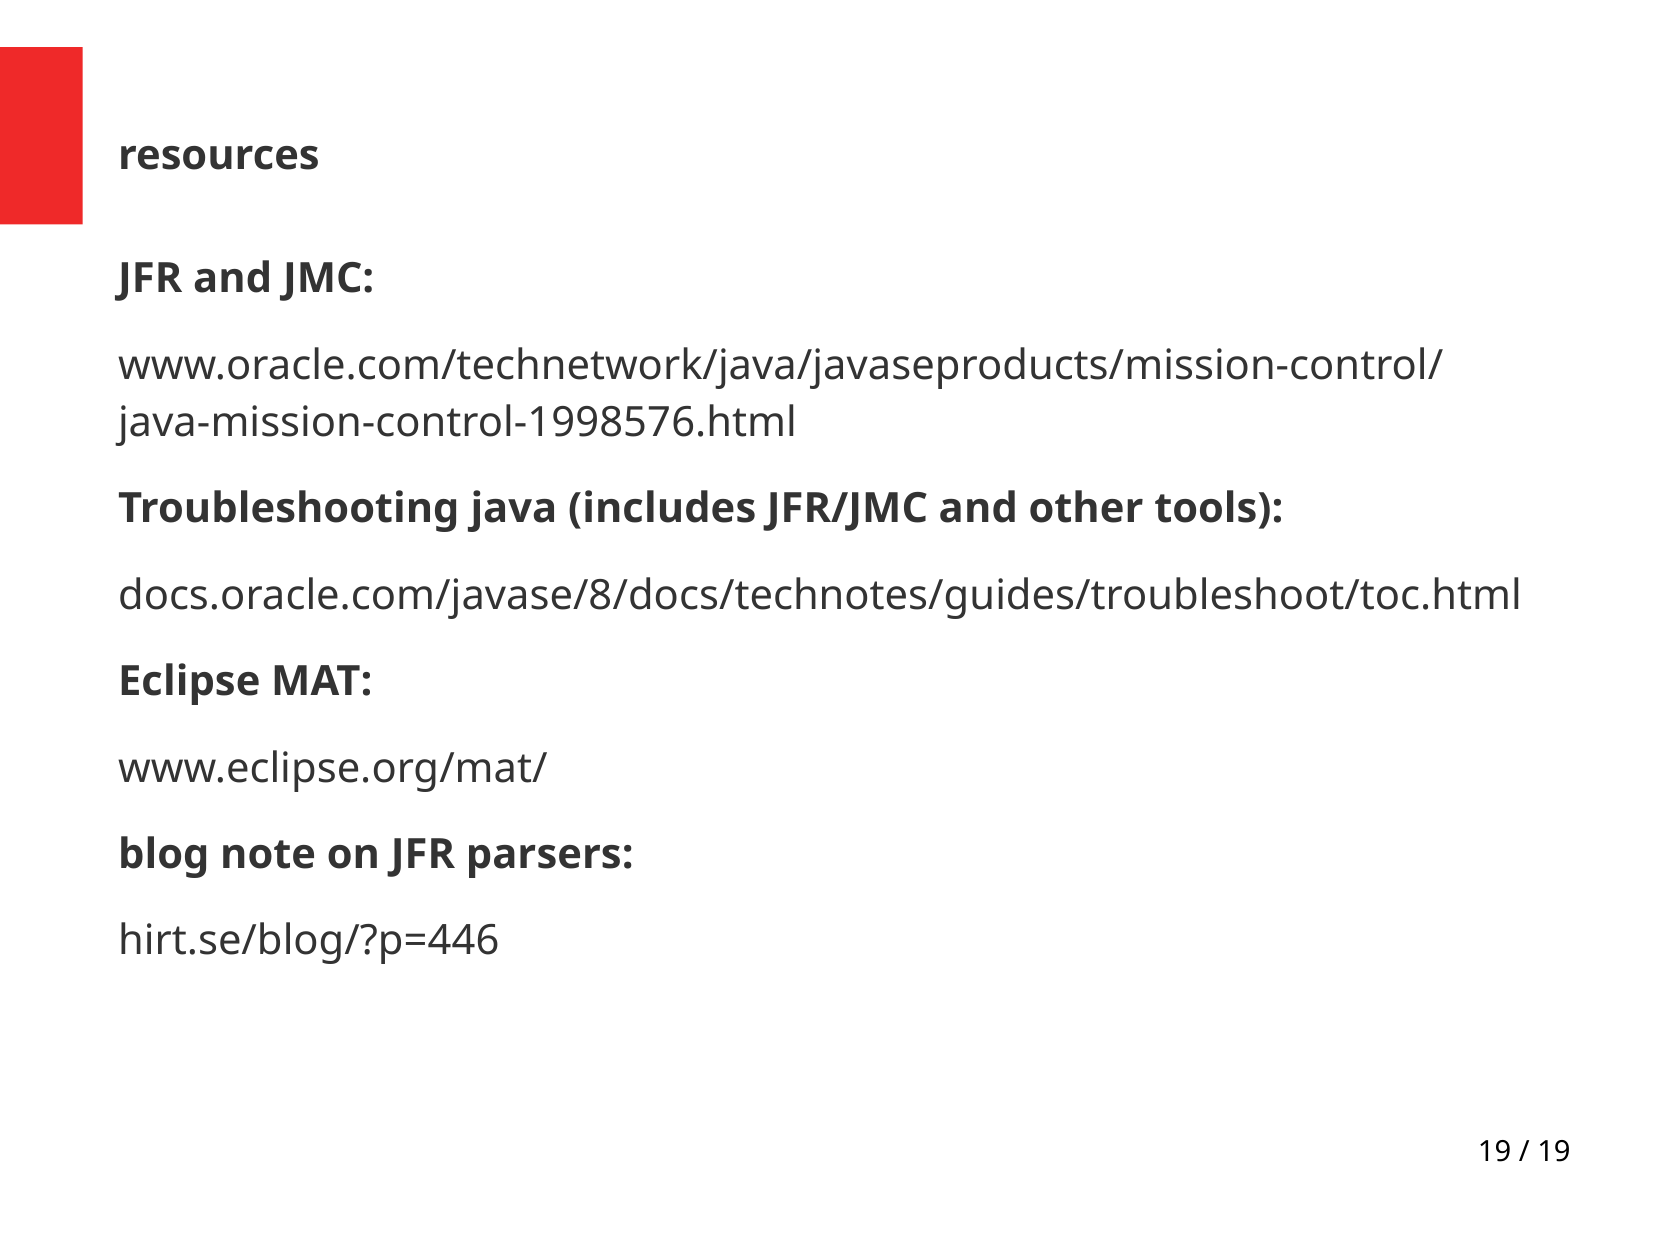

# resources
JFR and JMC:
www.oracle.com/technetwork/java/javaseproducts/mission-control/java-mission-control-1998576.html
Troubleshooting java (includes JFR/JMC and other tools):
docs.oracle.com/javase/8/docs/technotes/guides/troubleshoot/toc.html
Eclipse MAT:
www.eclipse.org/mat/
blog note on JFR parsers:
hirt.se/blog/?p=446
19